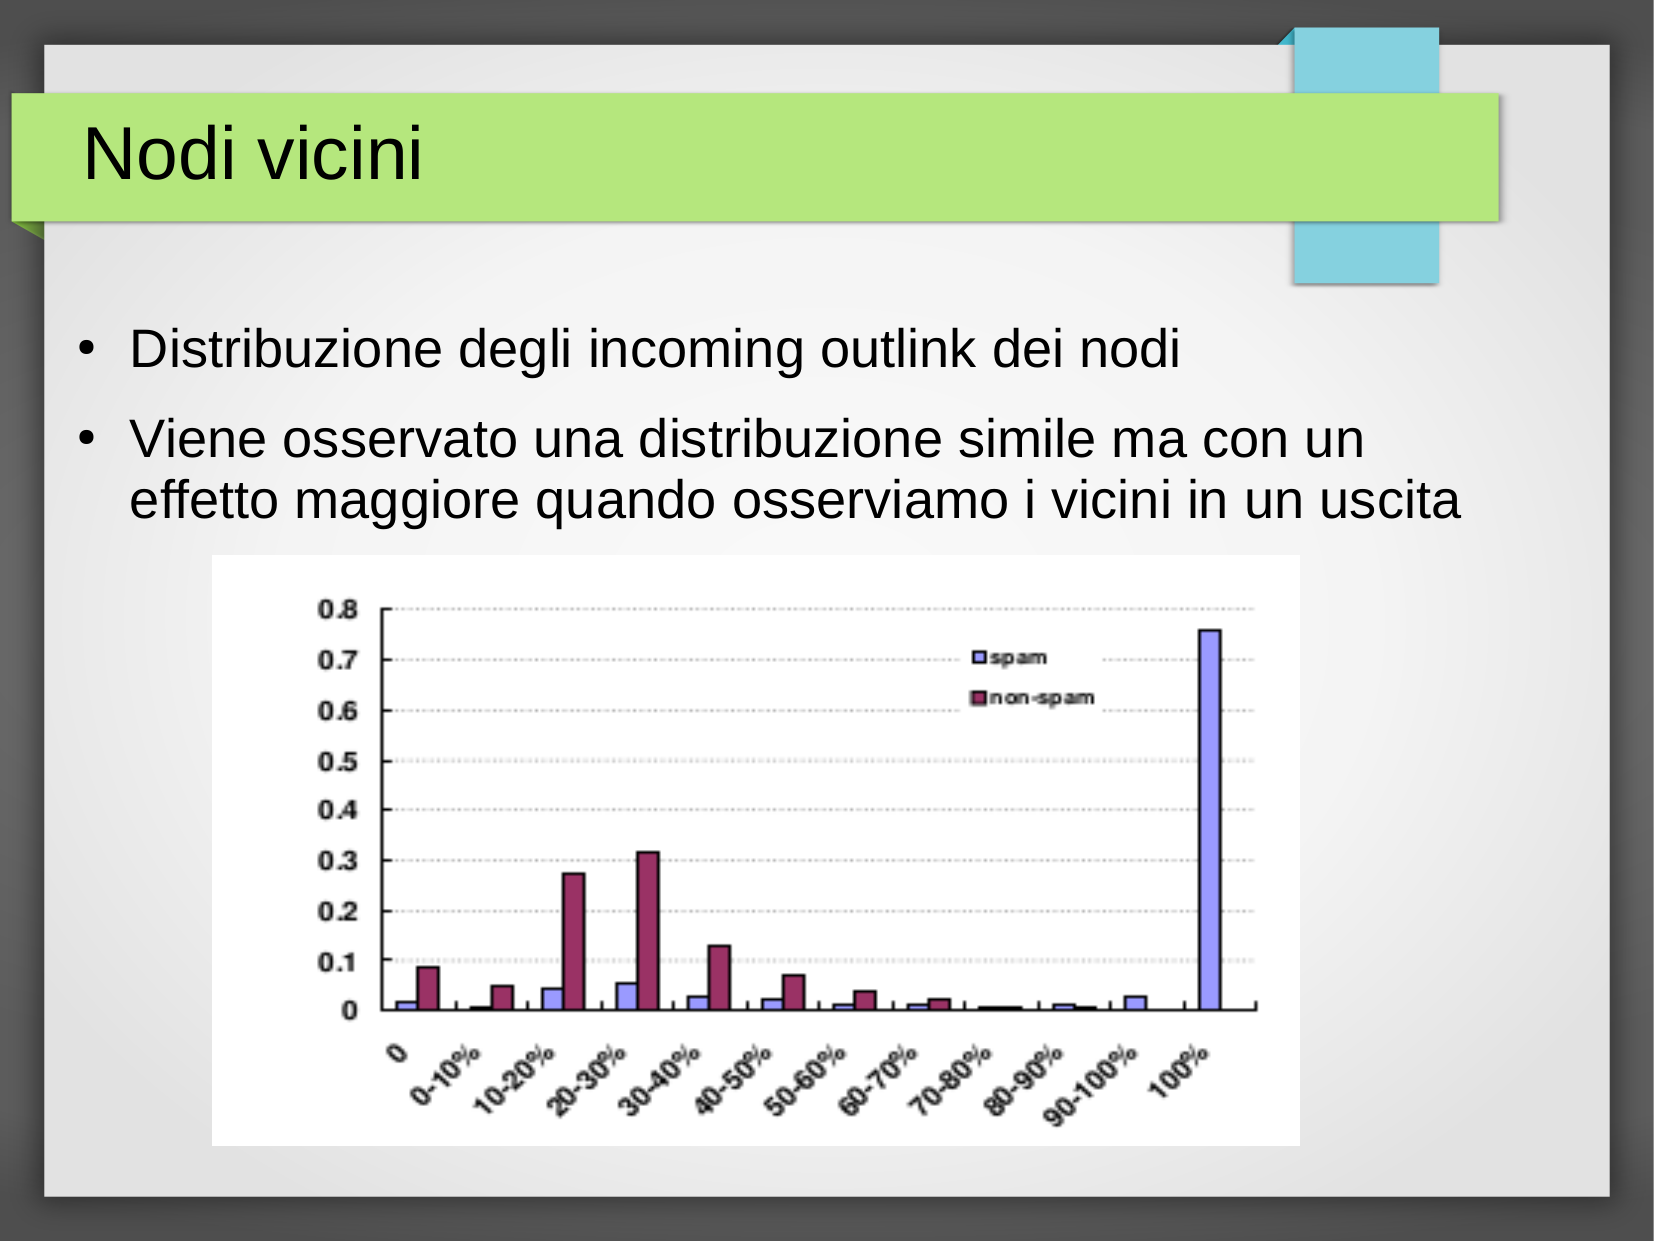

# Nodi vicini
Distribuzione degli incoming outlink dei nodi
Viene osservato una distribuzione simile ma con un effetto maggiore quando osserviamo i vicini in un uscita